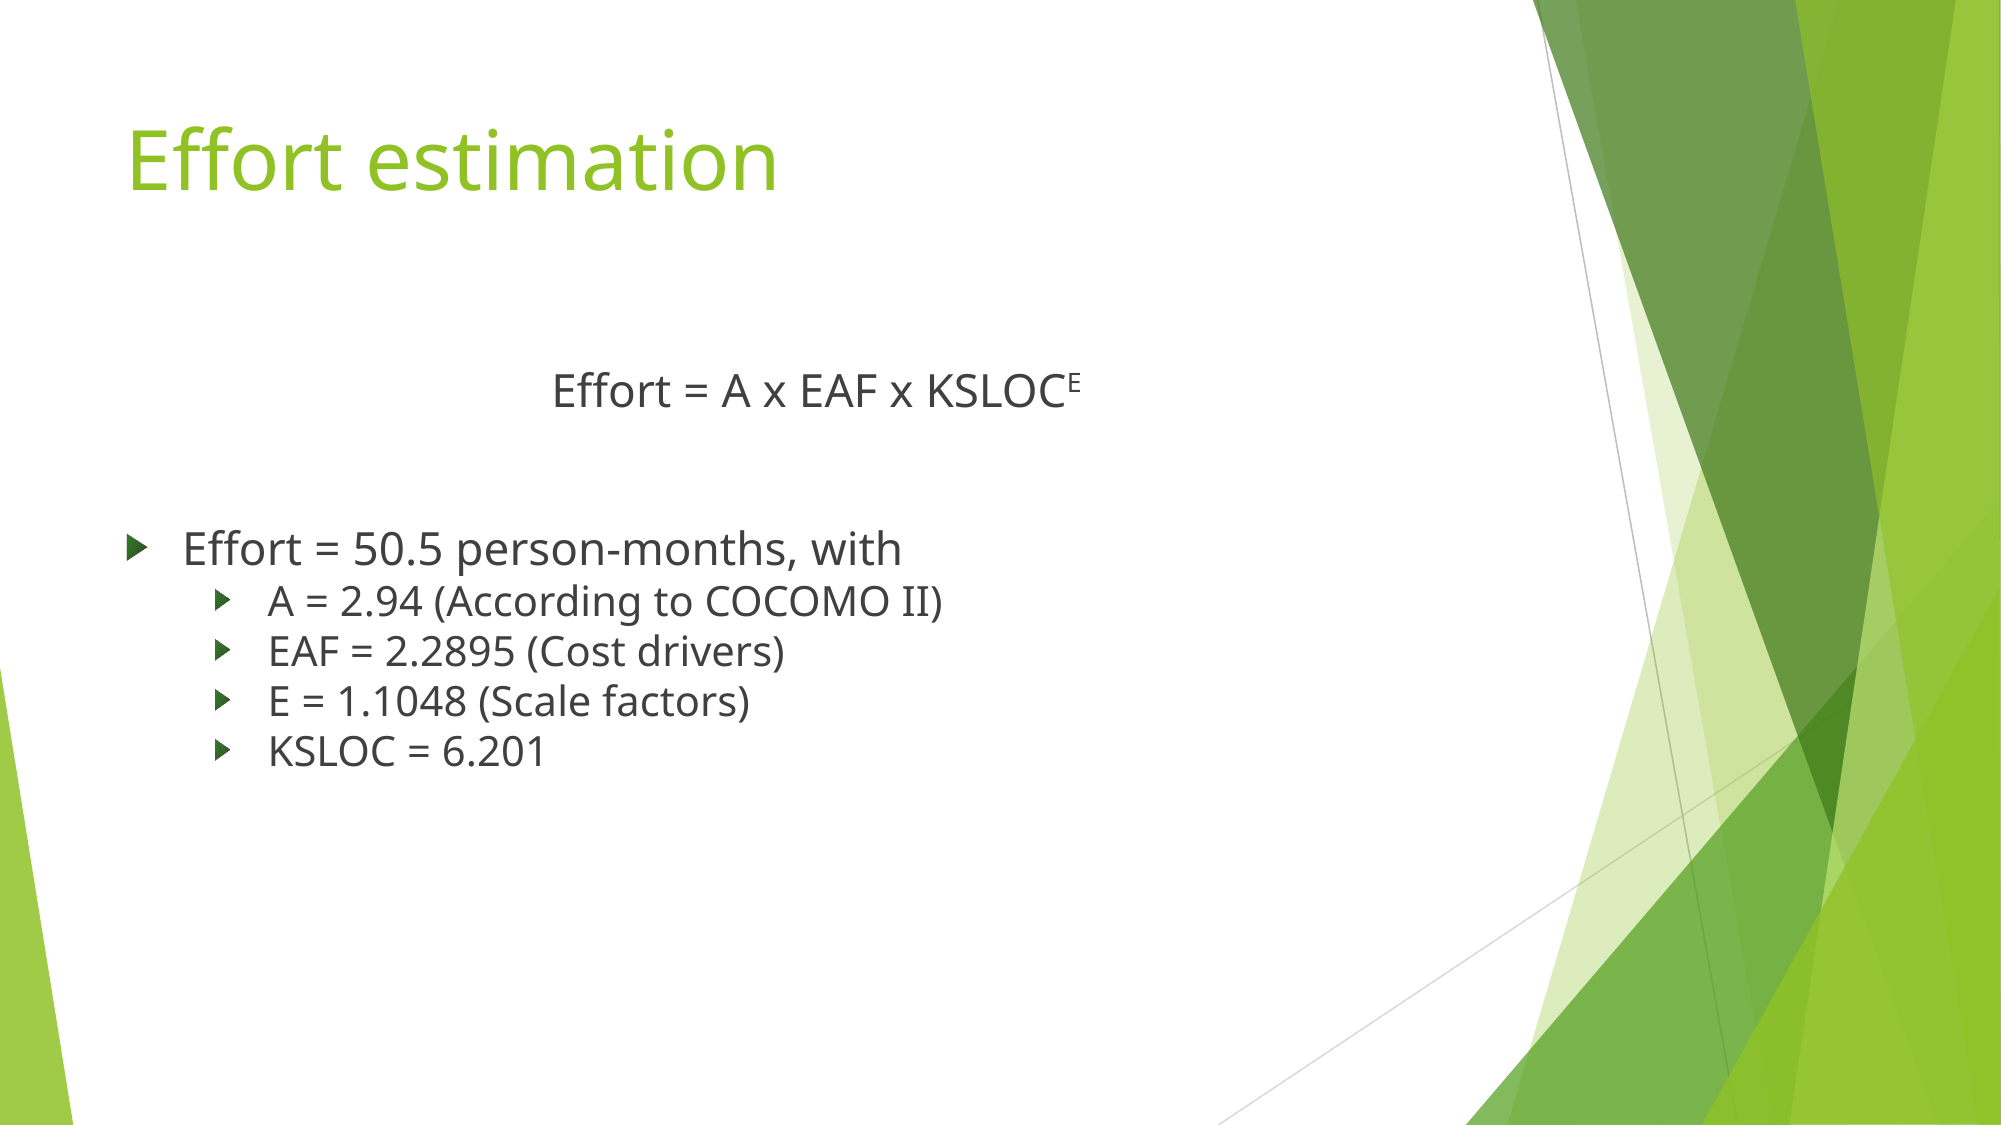

# Effort estimation
Effort = A x EAF x KSLOCE
Effort = 50.5 person-months, with
A = 2.94 (According to COCOMO II)
EAF = 2.2895 (Cost drivers)
E = 1.1048 (Scale factors)
KSLOC = 6.201